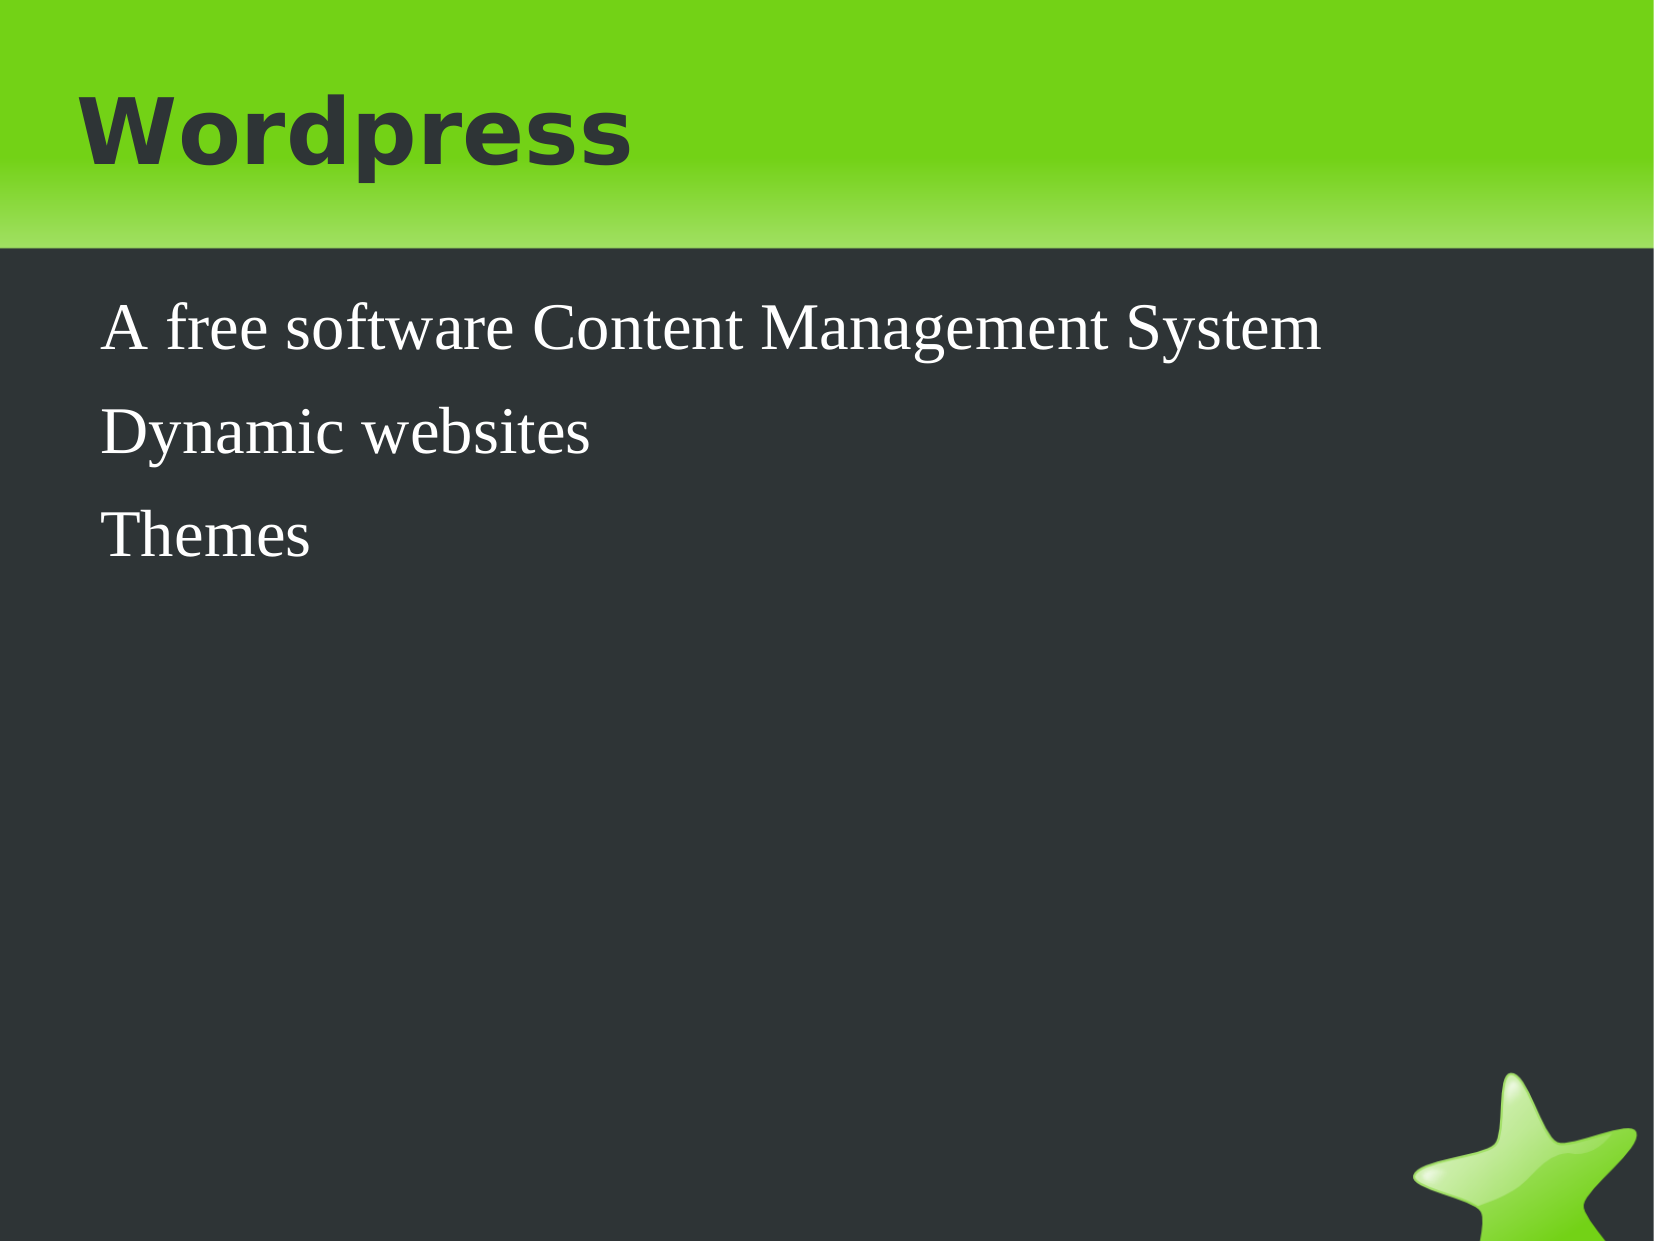

# Wordpress
A free software Content Management System
Dynamic websites
Themes